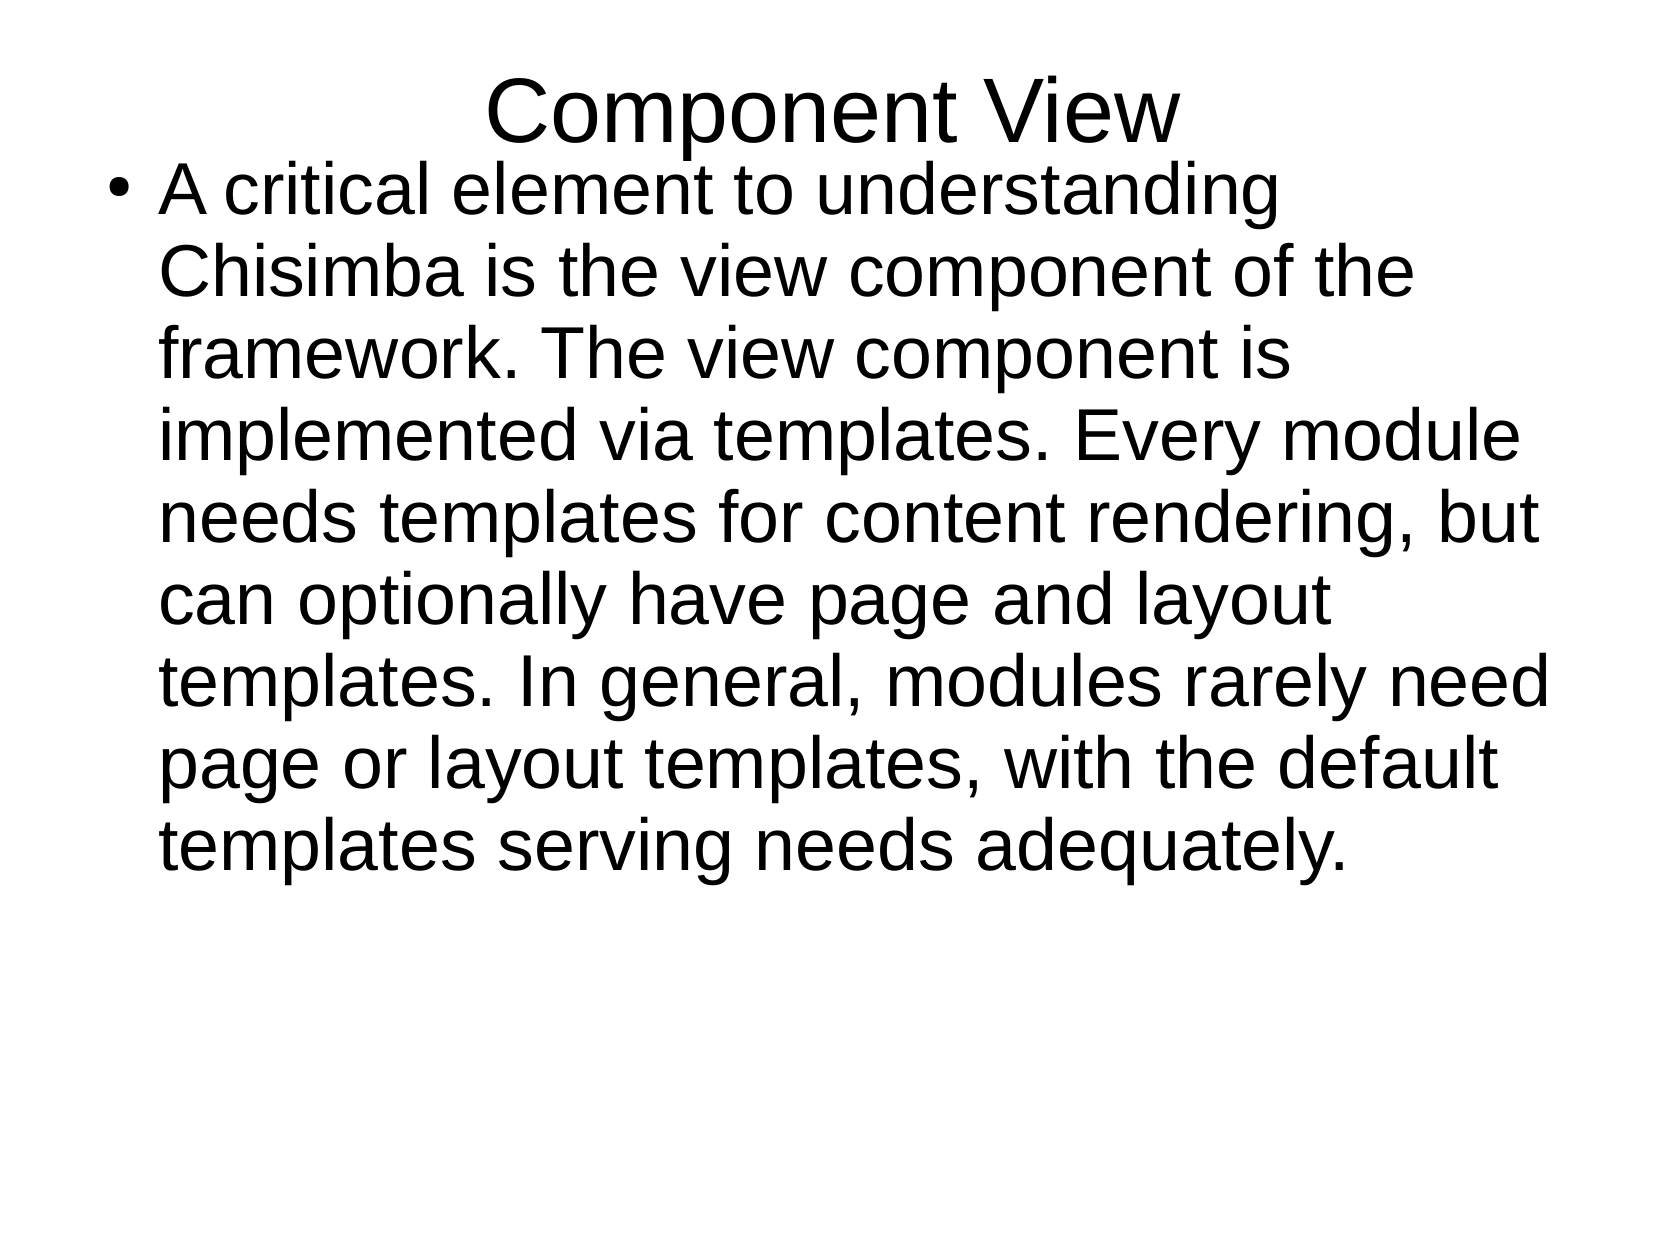

# Component View
A critical element to understanding Chisimba is the view component of the framework. The view component is implemented via templates. Every module needs templates for content rendering, but can optionally have page and layout templates. In general, modules rarely need page or layout templates, with the default templates serving needs adequately.